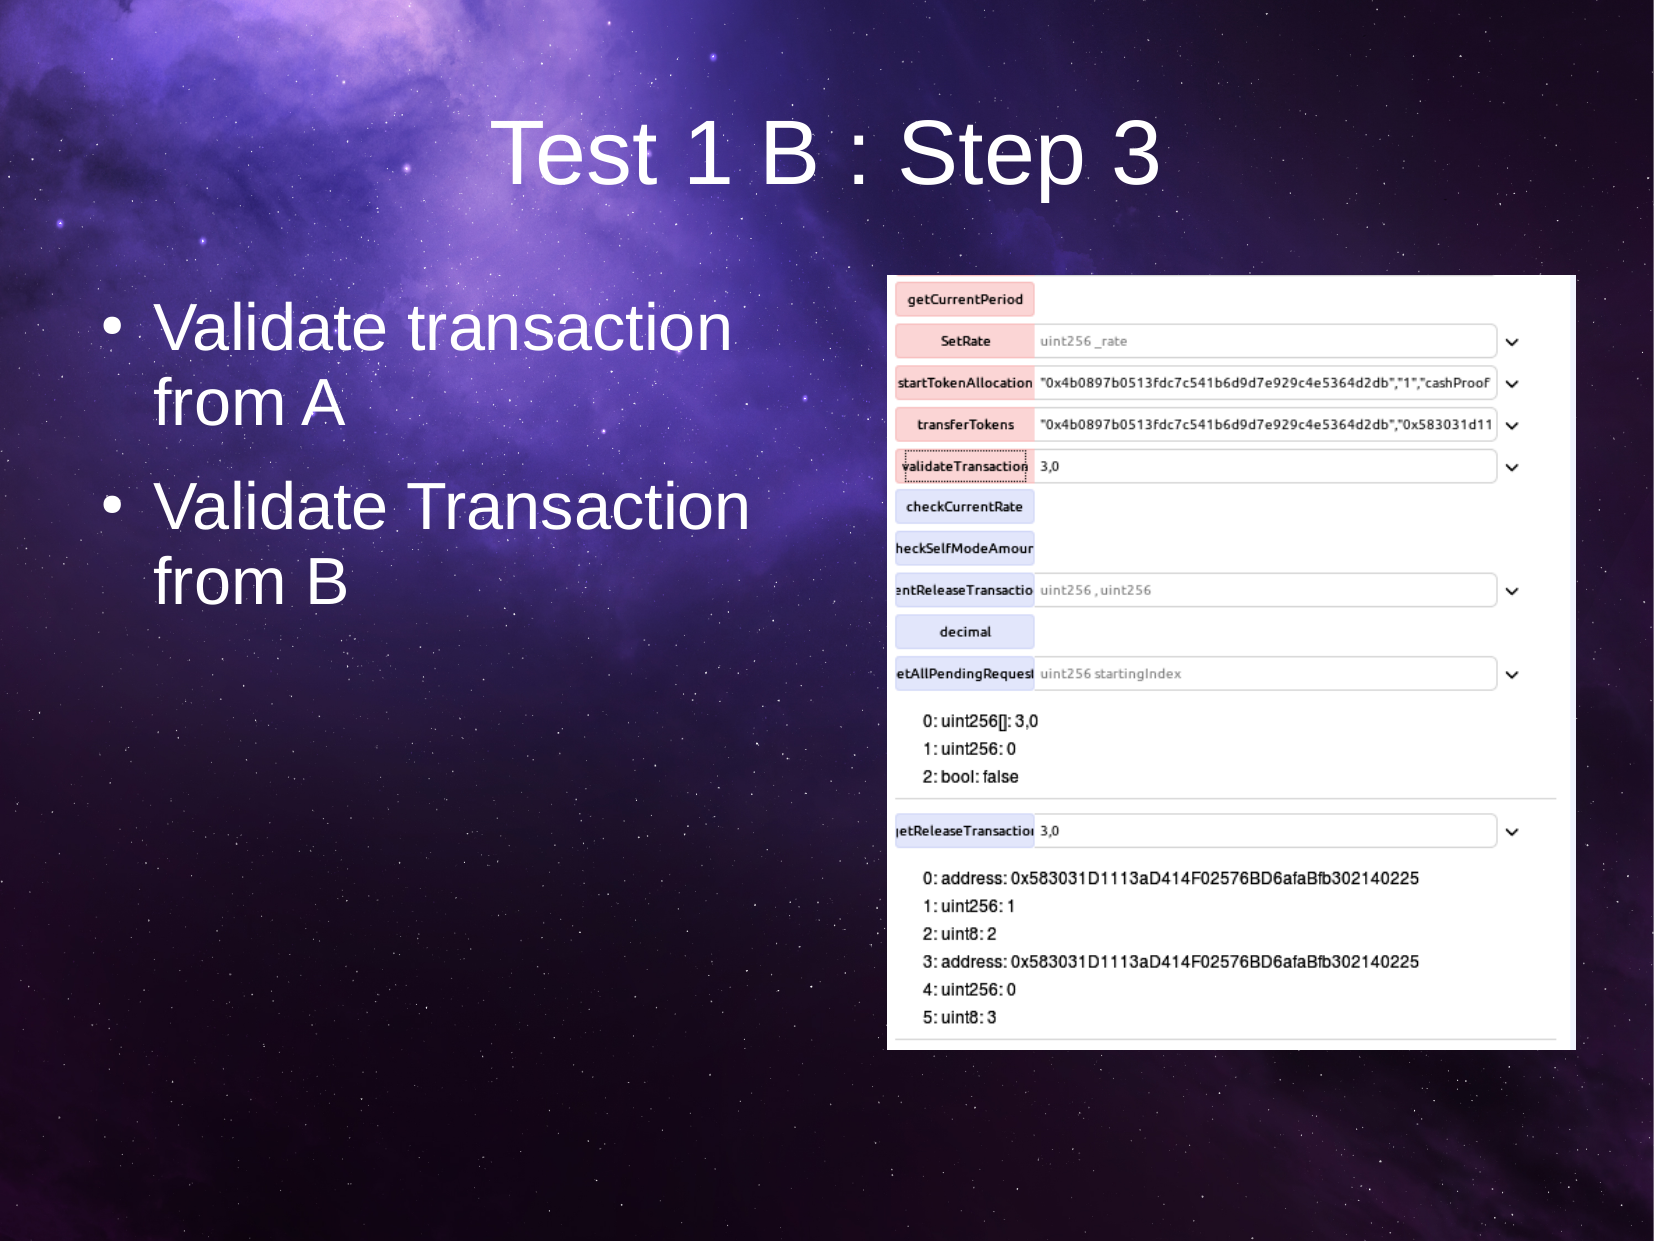

# Test 1 B : Step 3
Validate transaction from A
Validate Transaction from B